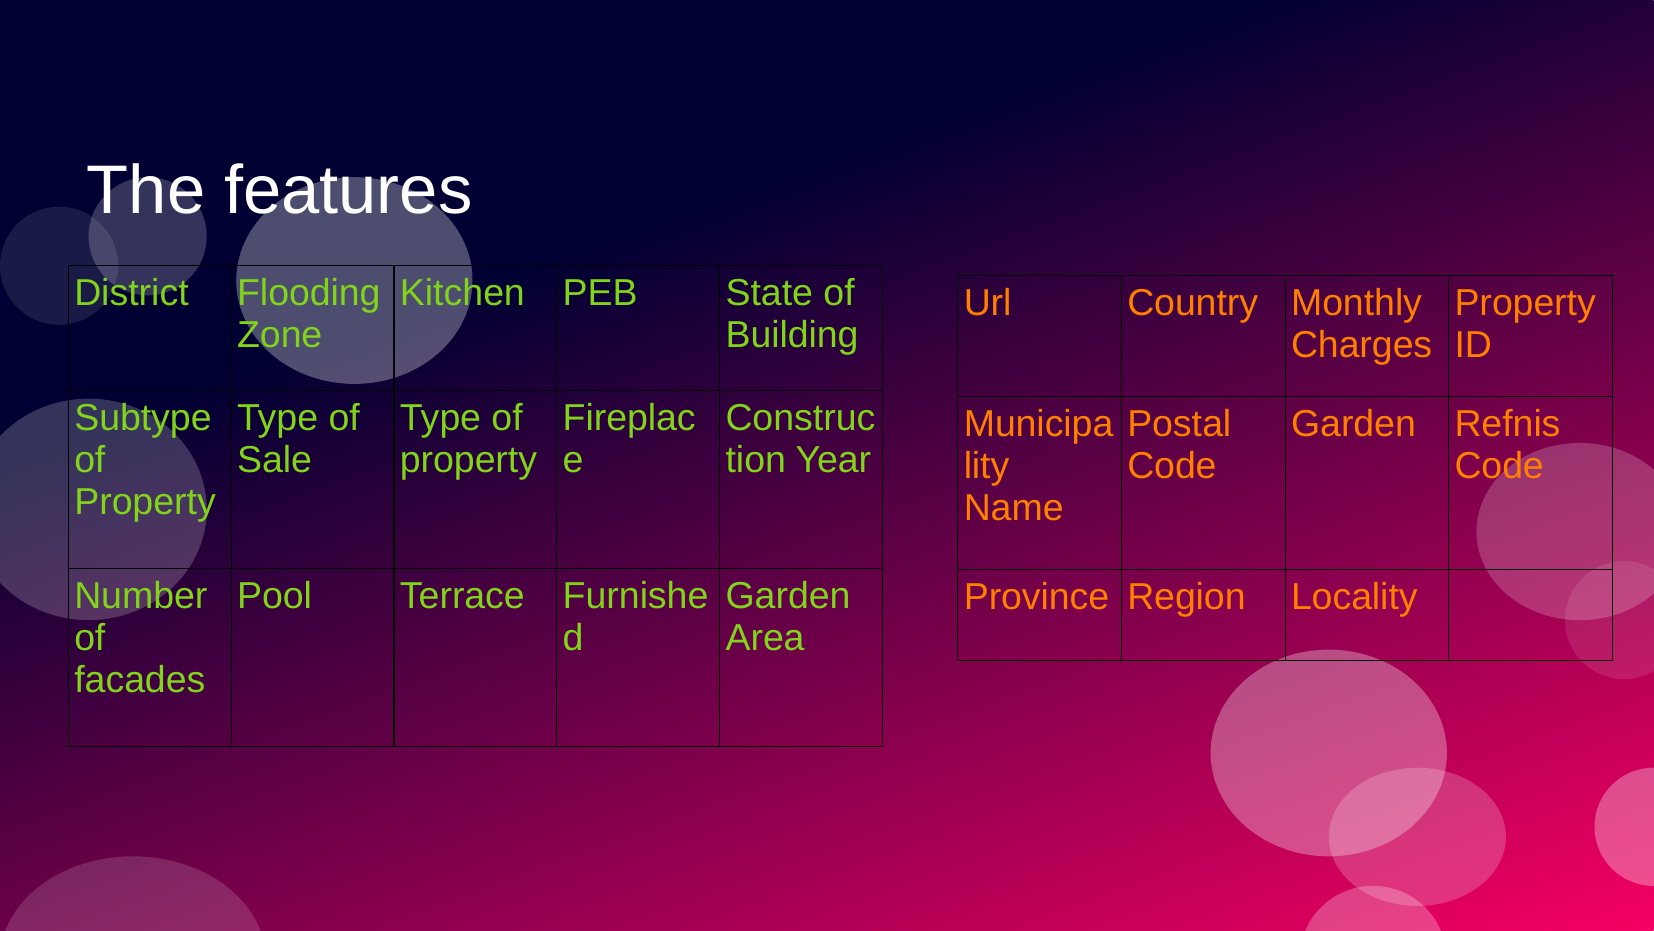

# The features
| District | Flooding Zone | Kitchen | PEB | State of Building |
| --- | --- | --- | --- | --- |
| Subtype of Property | Type of Sale | Type of property | Fireplace | Construction Year |
| Number of facades | Pool | Terrace | Furnished | Garden Area |
| Url | Country | Monthly Charges | Property ID |
| --- | --- | --- | --- |
| Municipality Name | Postal Code | Garden | Refnis Code |
| Province | Region | Locality | |